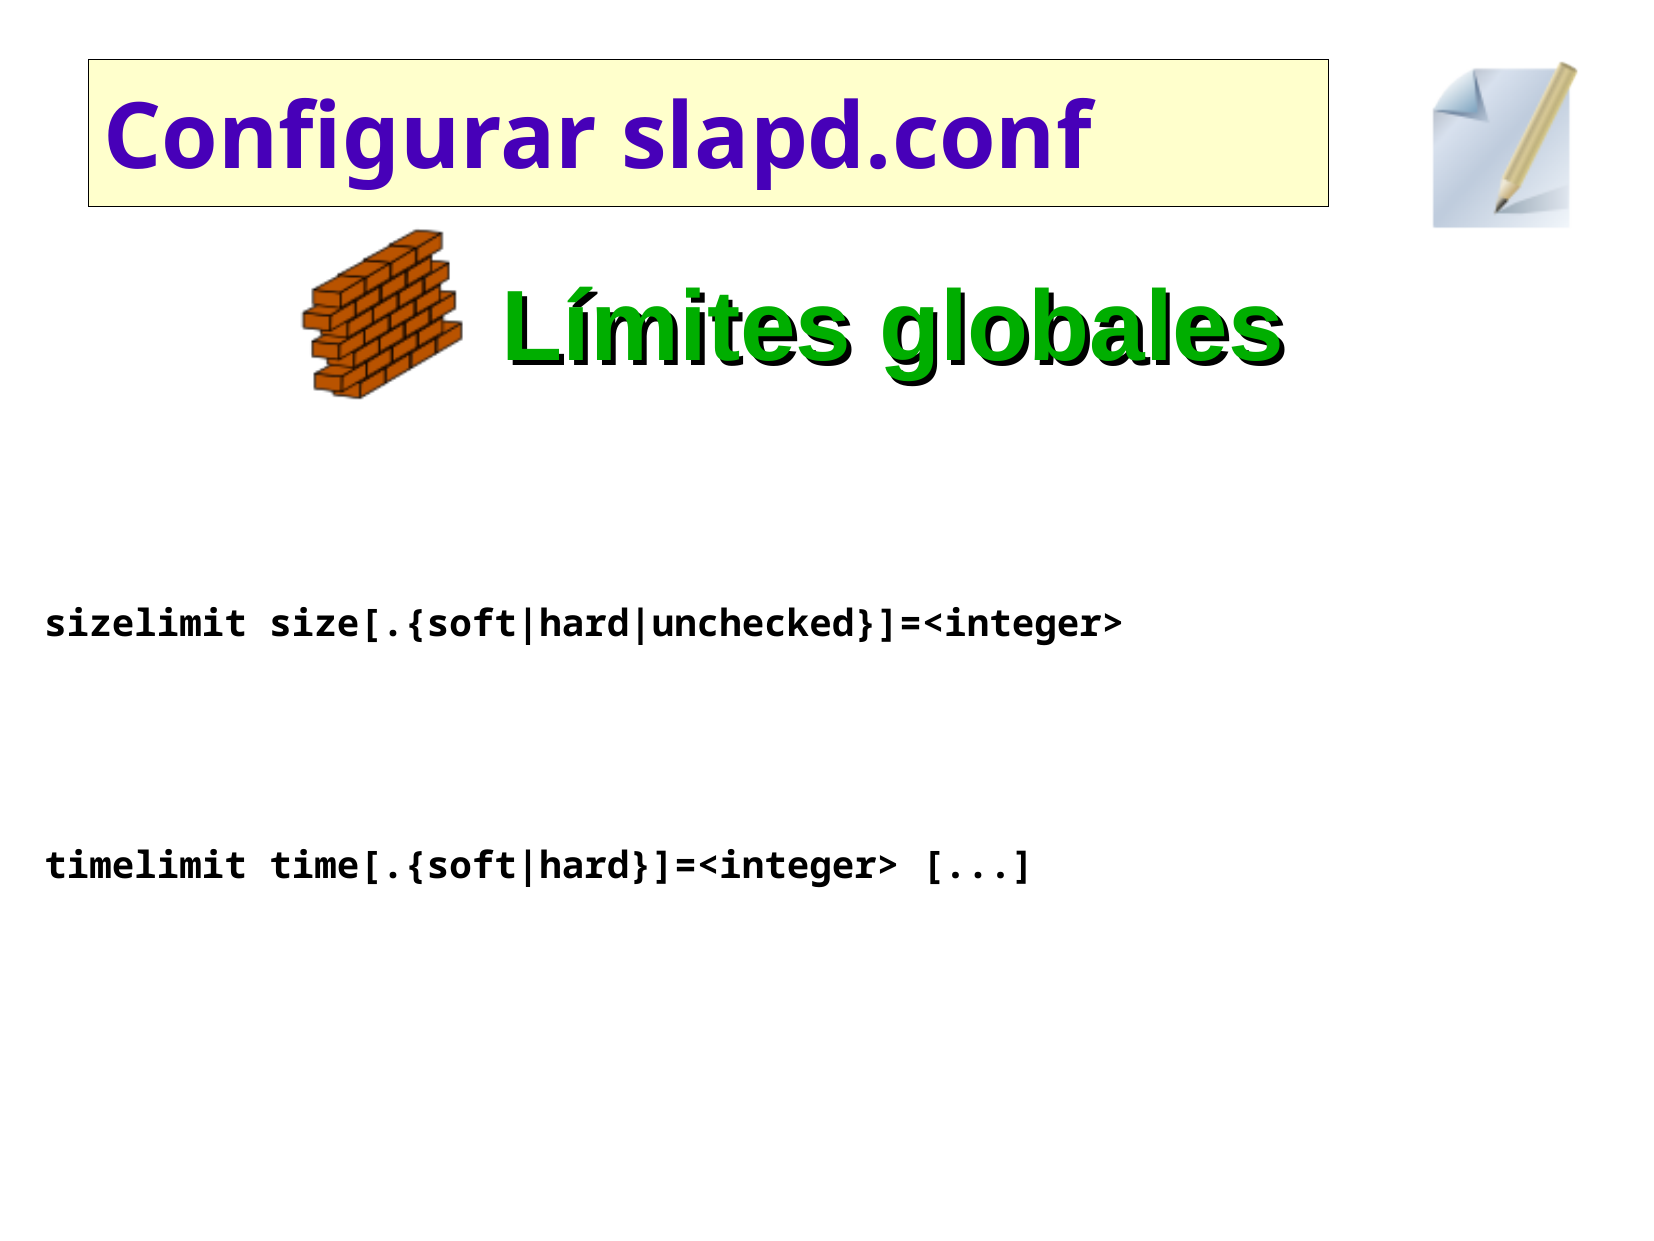

Configurar slapd.conf
Límites globales
sizelimit size[.{soft|hard|unchecked}]=<integer>
timelimit time[.{soft|hard}]=<integer> [...]